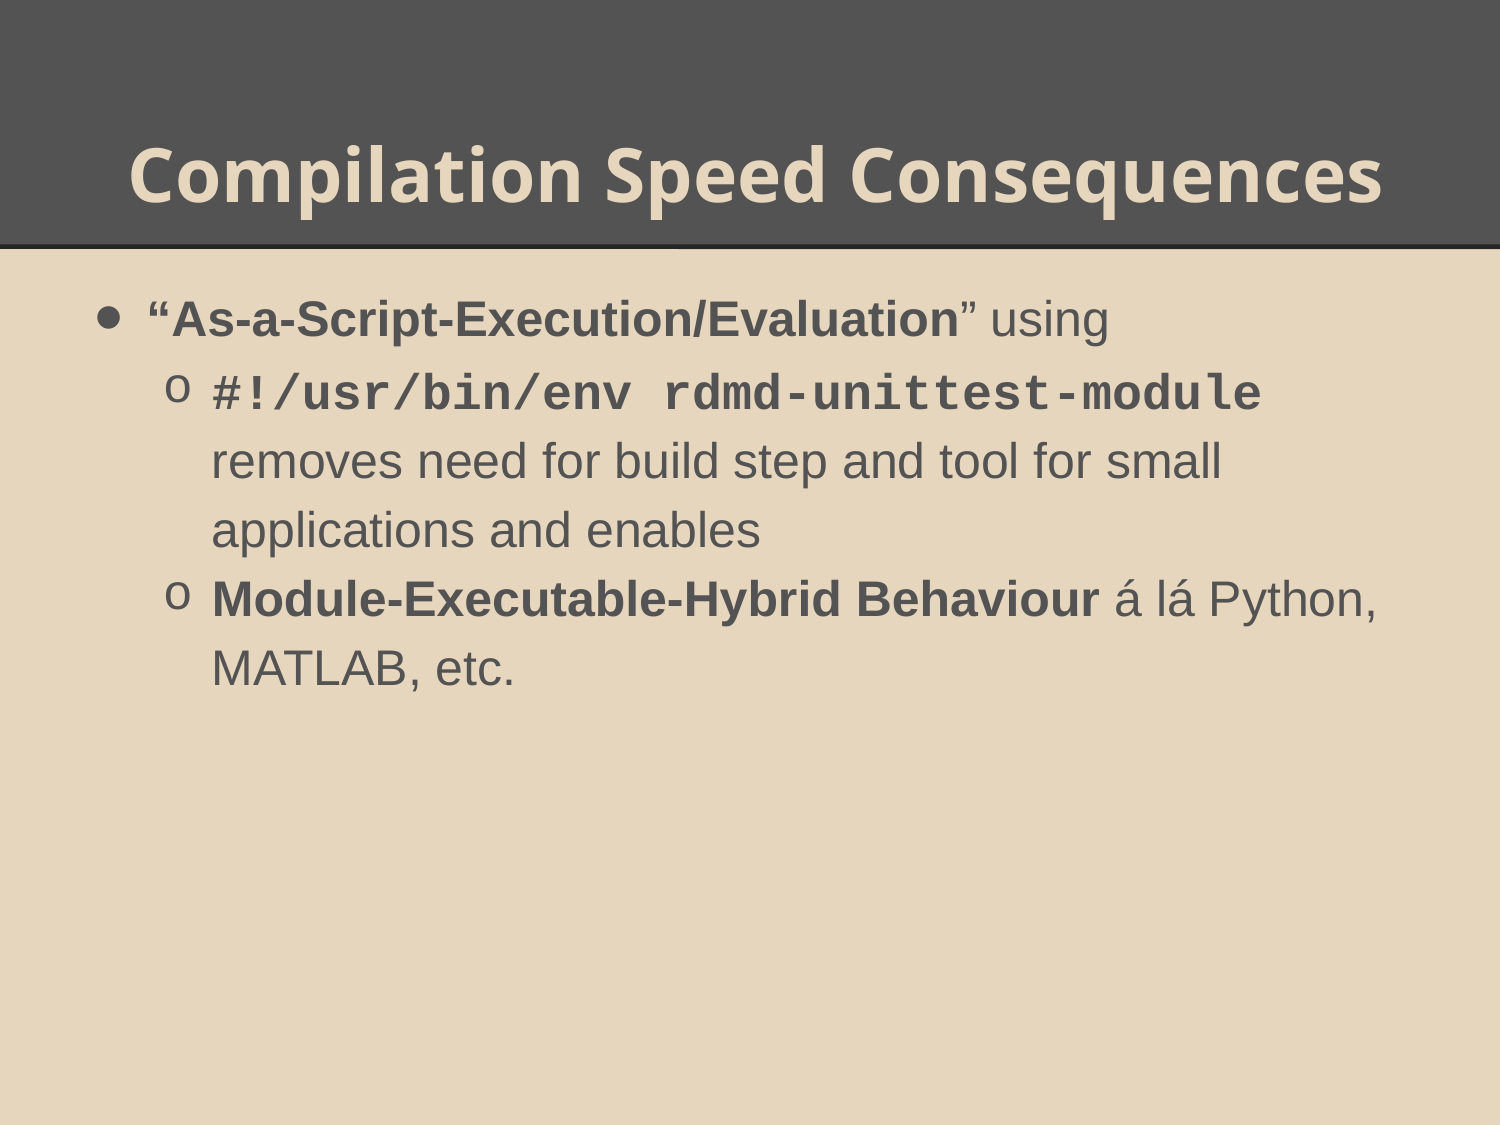

# Compilation Speed Consequences
“As-a-Script-Execution/Evaluation” using
#!/usr/bin/env rdmd-unittest-module removes need for build step and tool for small applications and enables
Module-Executable-Hybrid Behaviour á lá Python, MATLAB, etc.